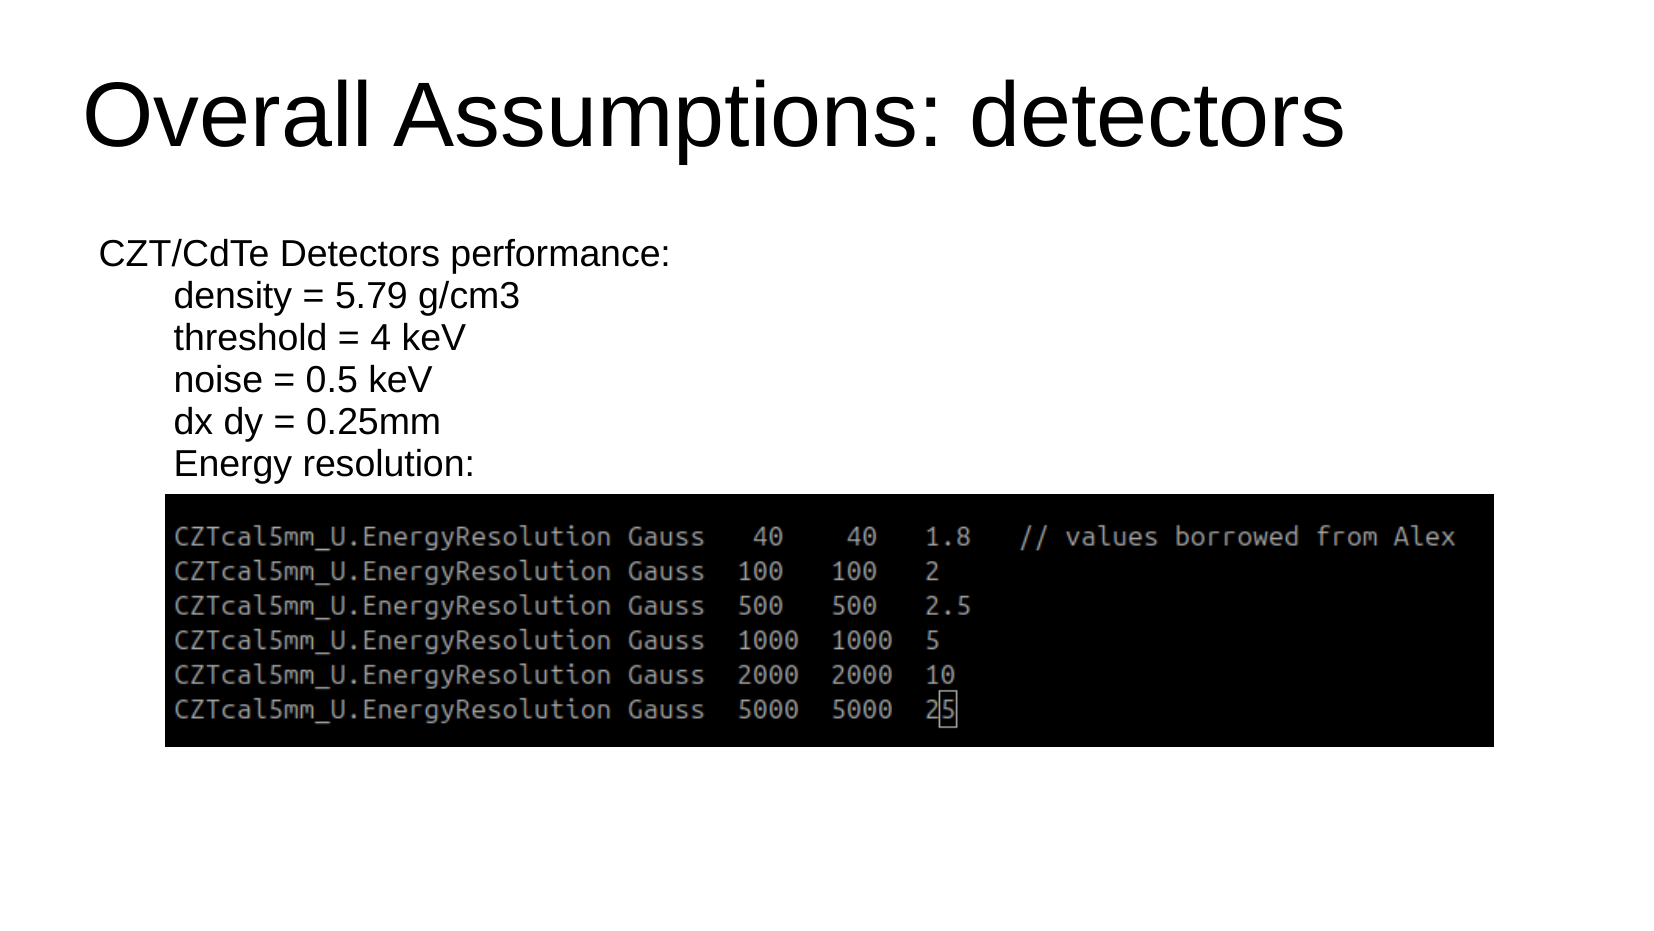

# Overall Assumptions: detectors
CZT/CdTe Detectors performance:
	density = 5.79 g/cm3
	threshold = 4 keV
	noise = 0.5 keV
	dx dy = 0.25mm
	Energy resolution: